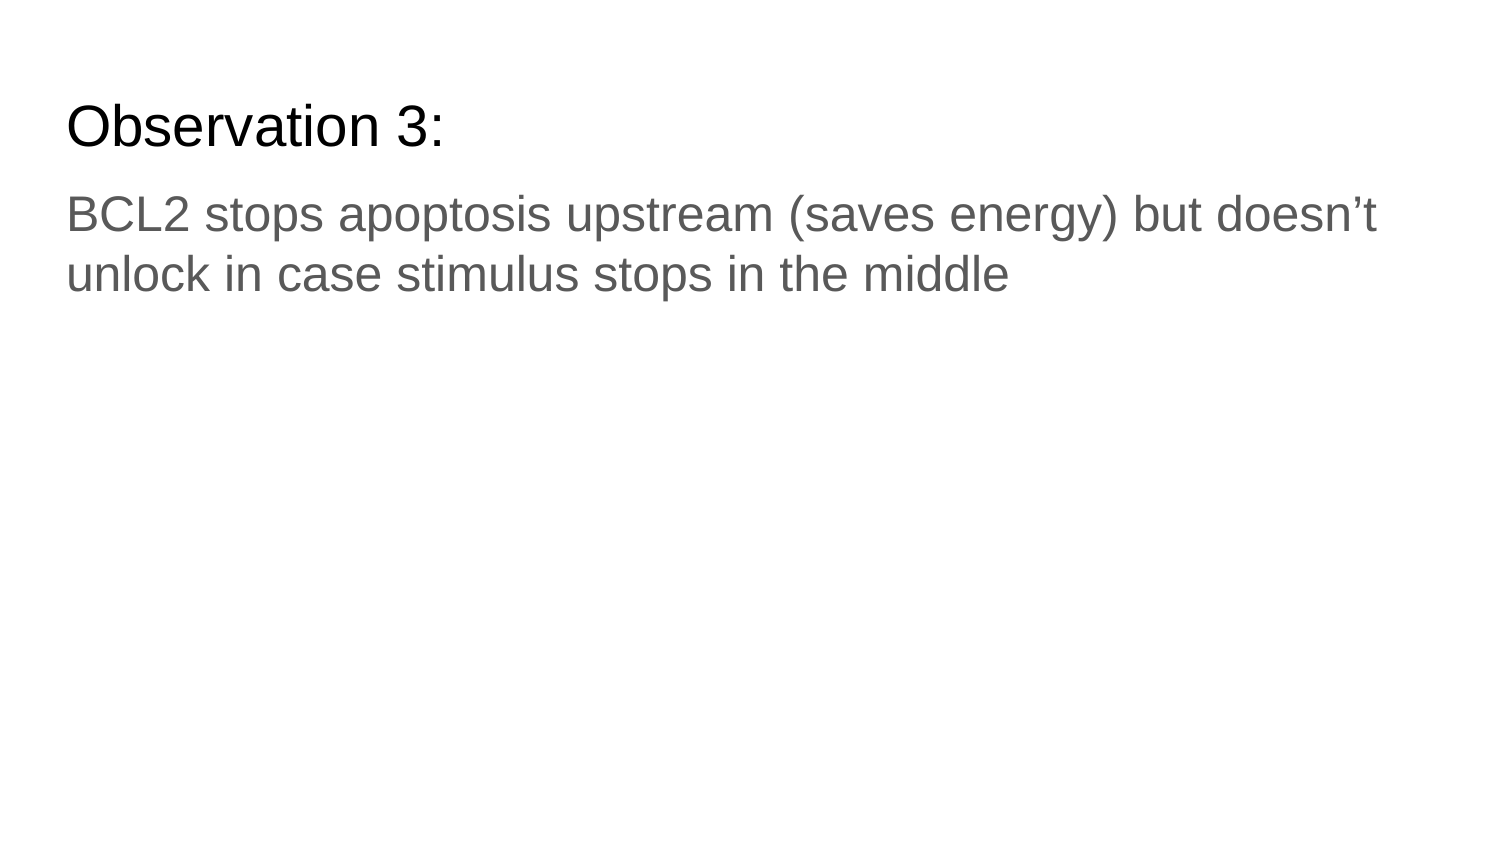

# Observation 3:
BCL2 stops apoptosis upstream (saves energy) but doesn’t unlock in case stimulus stops in the middle